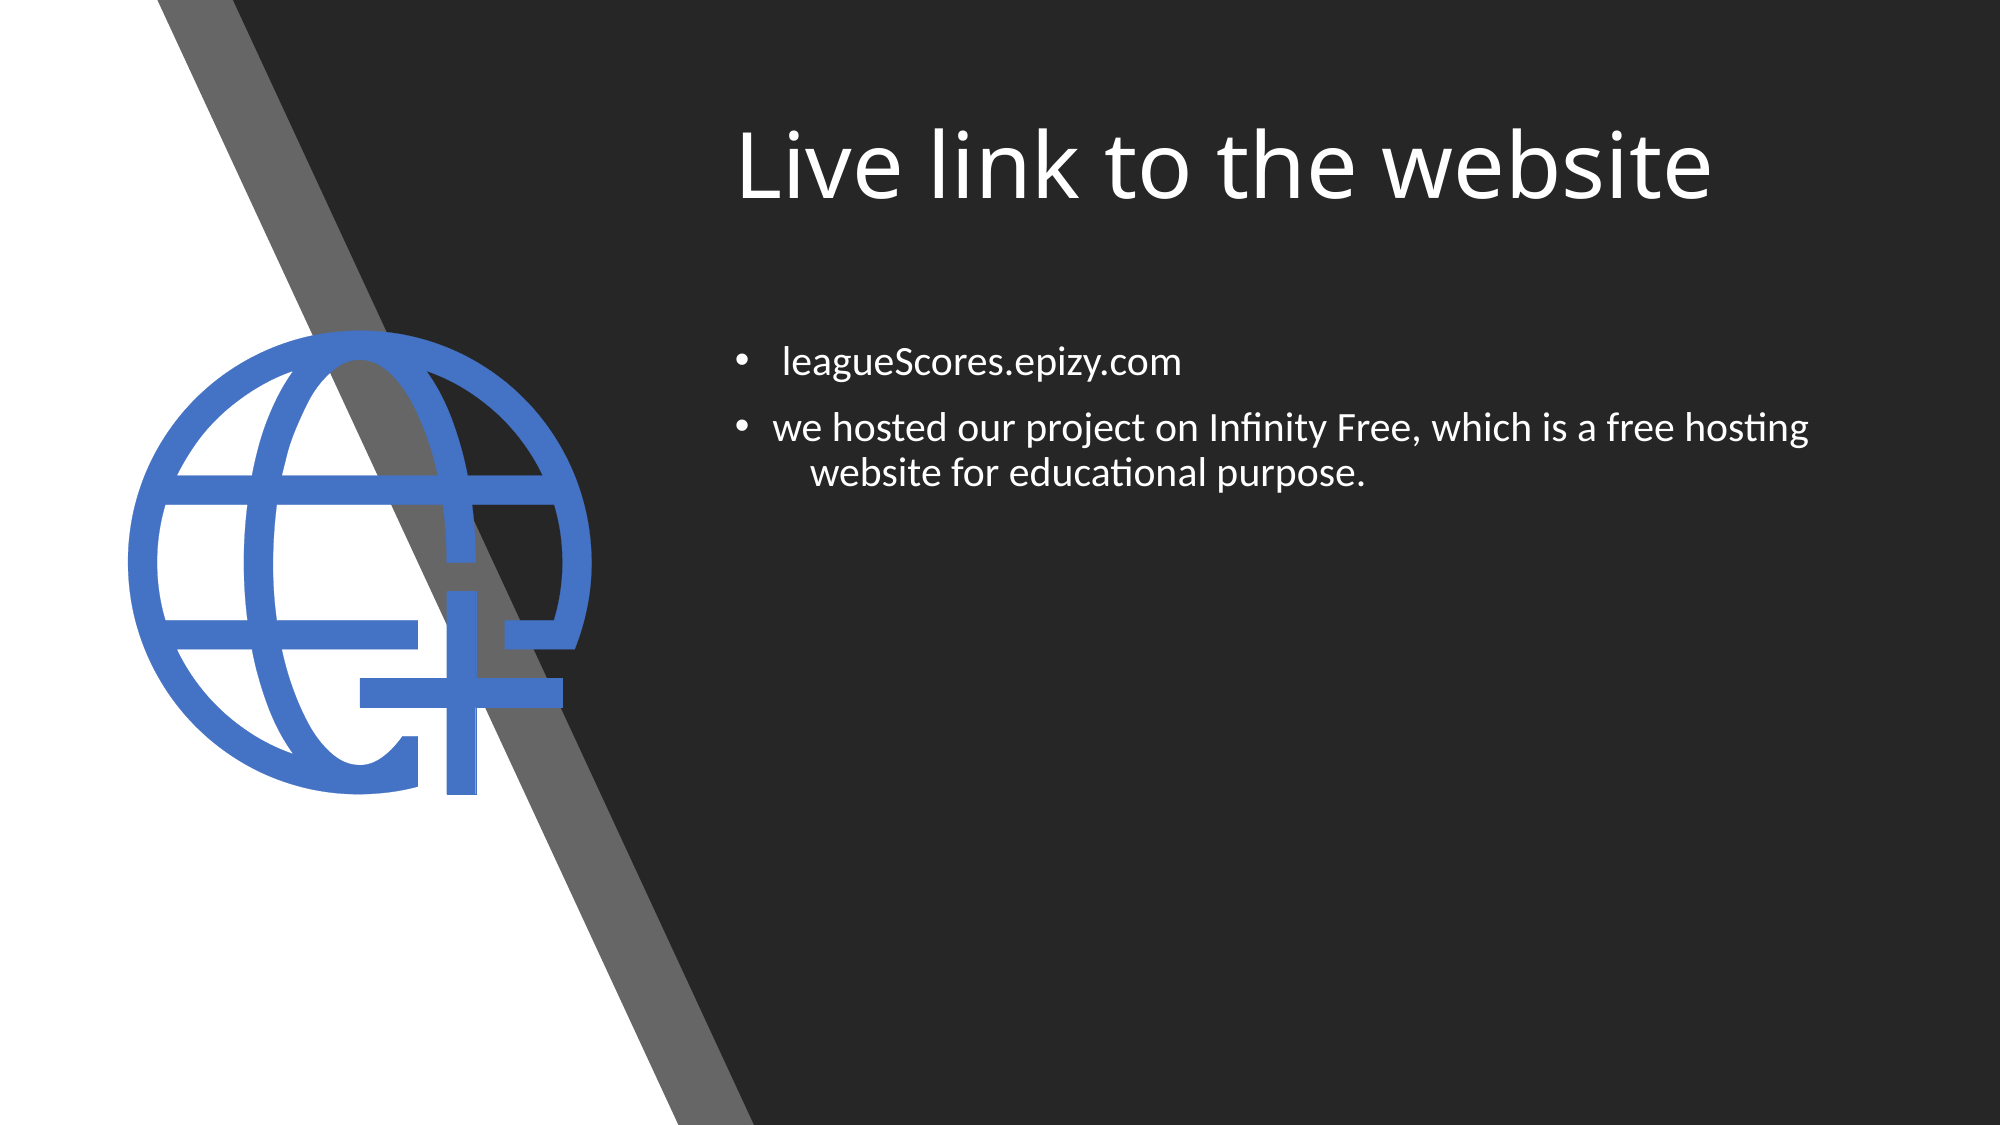

# Live link to the website
 leagueScores.epizy.com
we hosted our project on Infinity Free, which is a free hosting website for educational purpose.